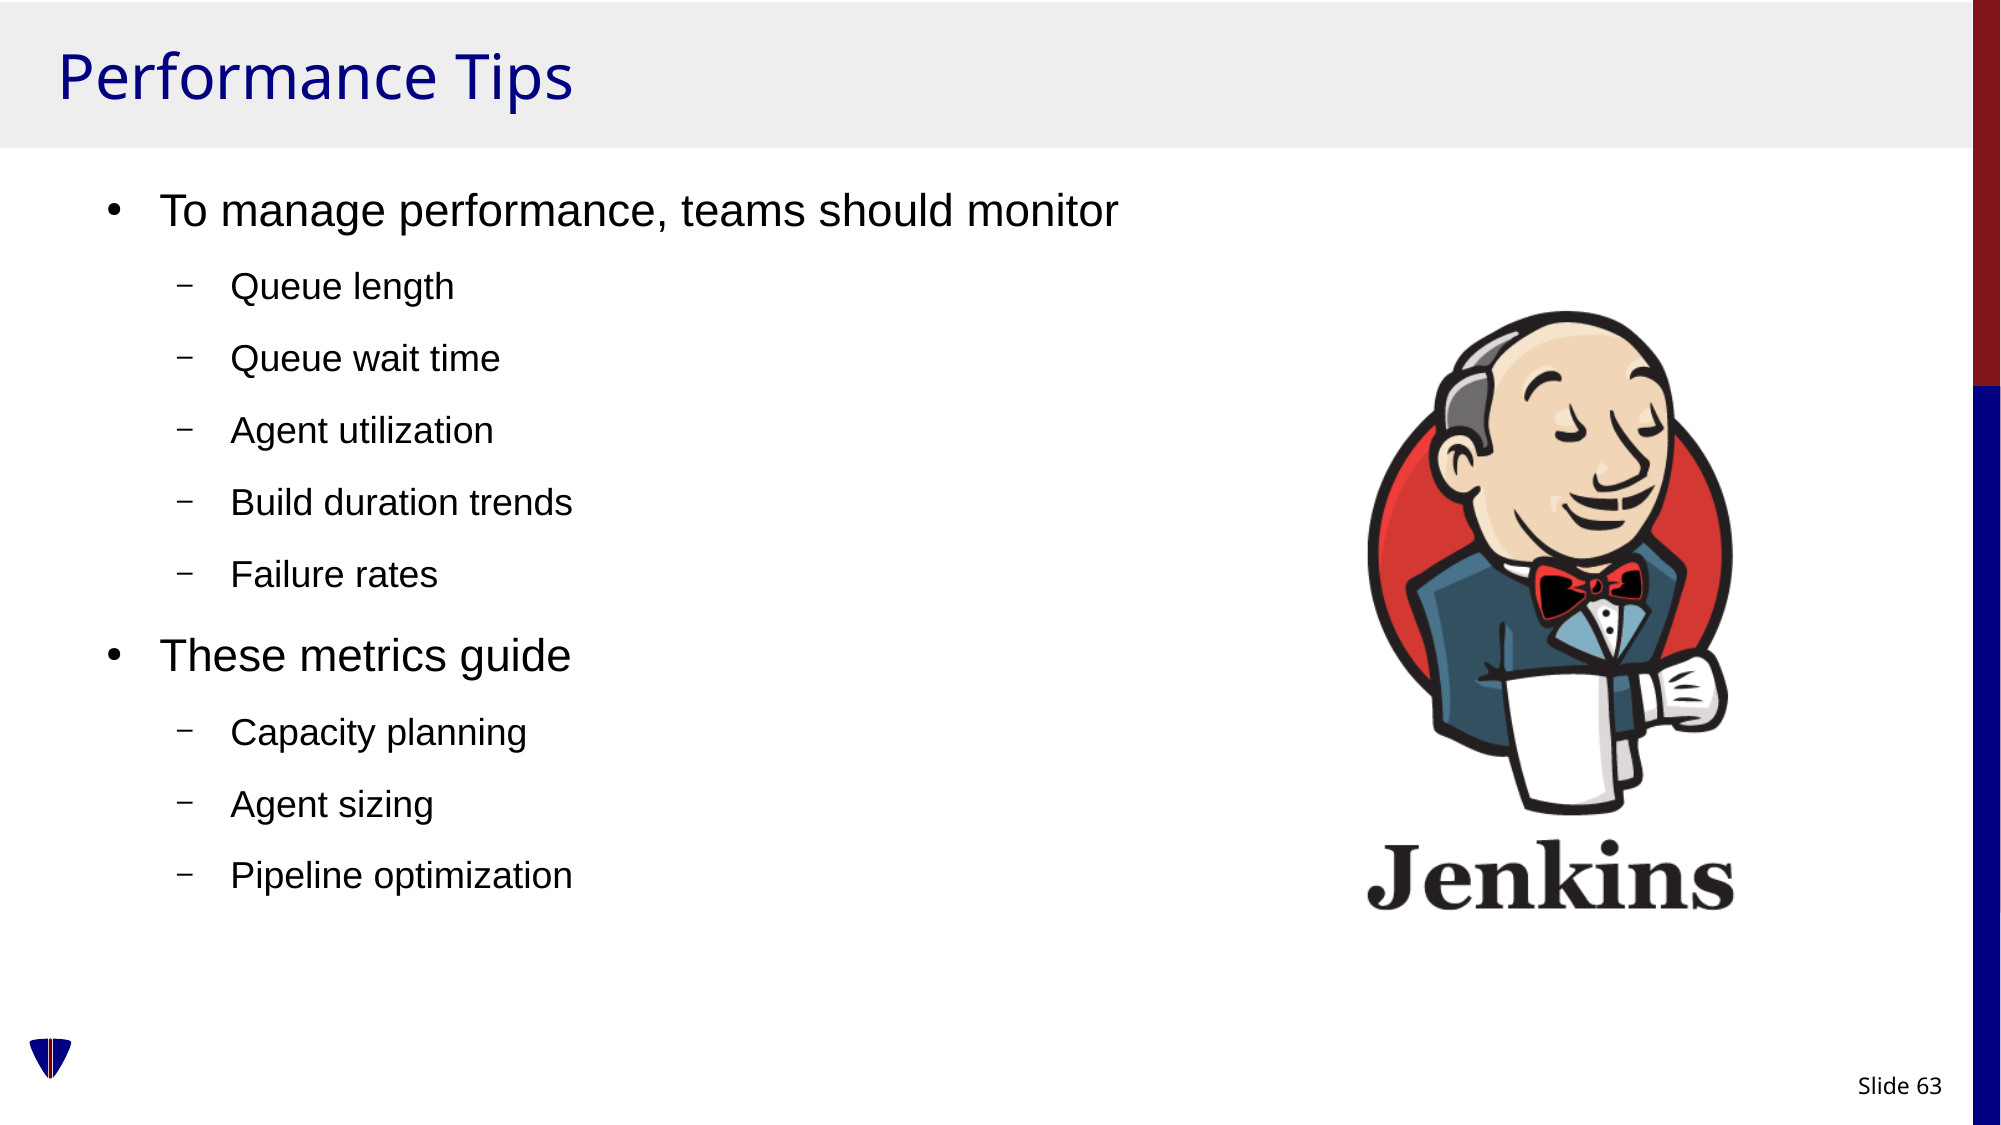

# Performance Tips
To manage performance, teams should monitor
Queue length
Queue wait time
Agent utilization
Build duration trends
Failure rates
These metrics guide
Capacity planning
Agent sizing
Pipeline optimization